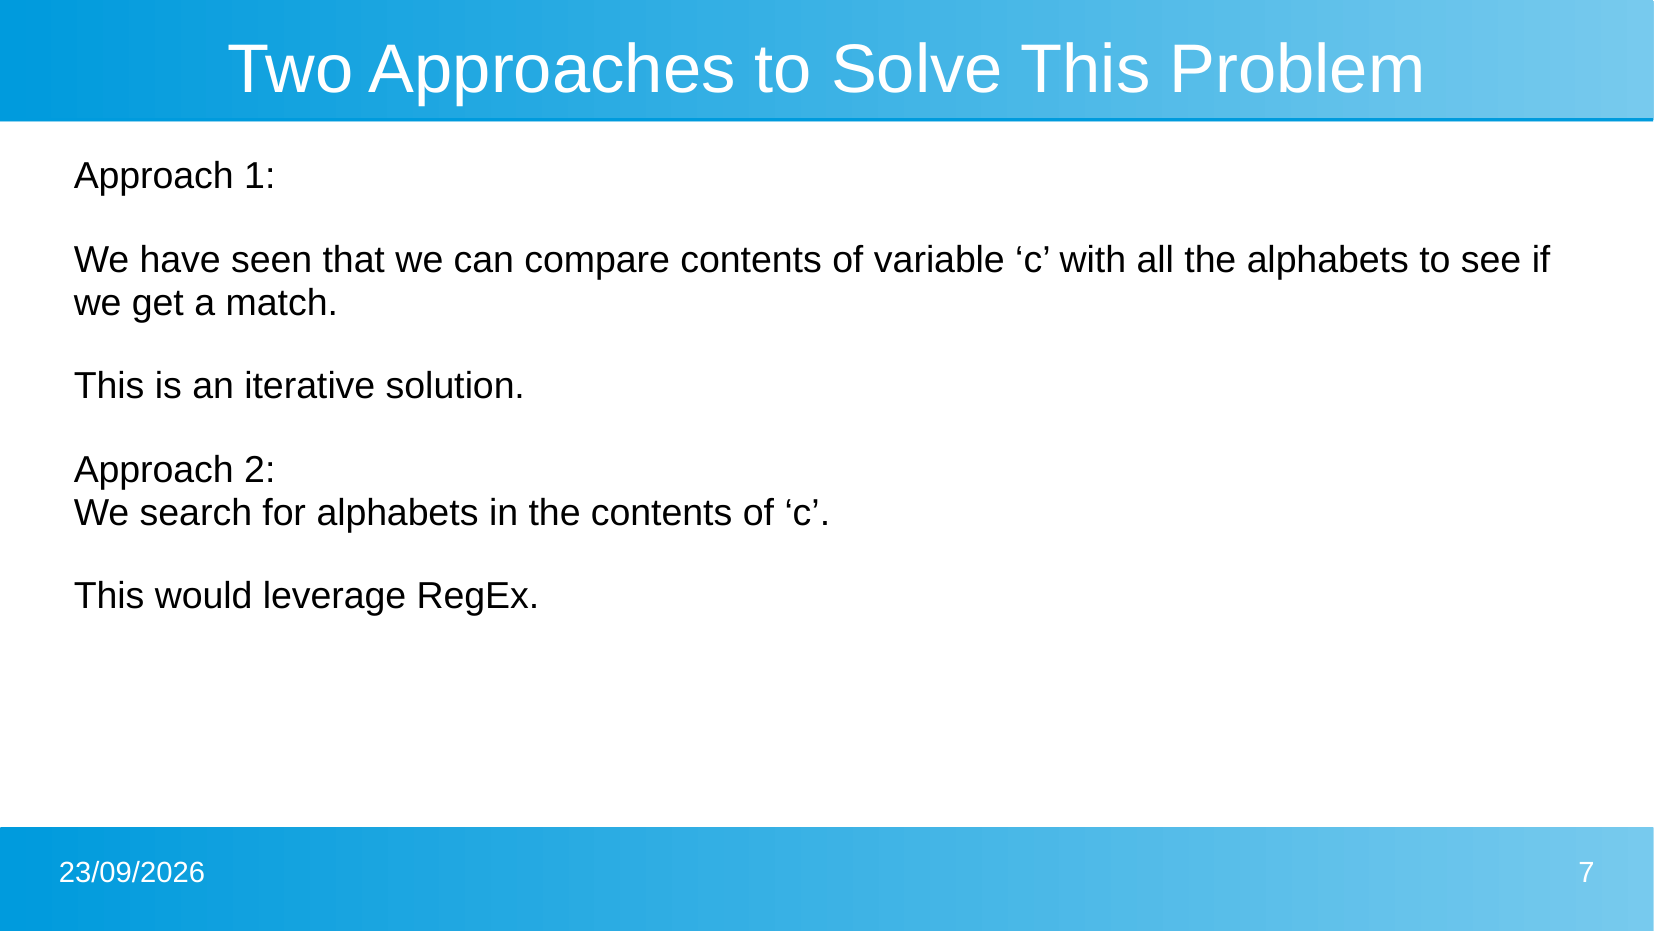

# Two Approaches to Solve This Problem
Approach 1:
We have seen that we can compare contents of variable ‘c’ with all the alphabets to see if we get a match.
This is an iterative solution.
Approach 2:
We search for alphabets in the contents of ‘c’.
This would leverage RegEx.
7